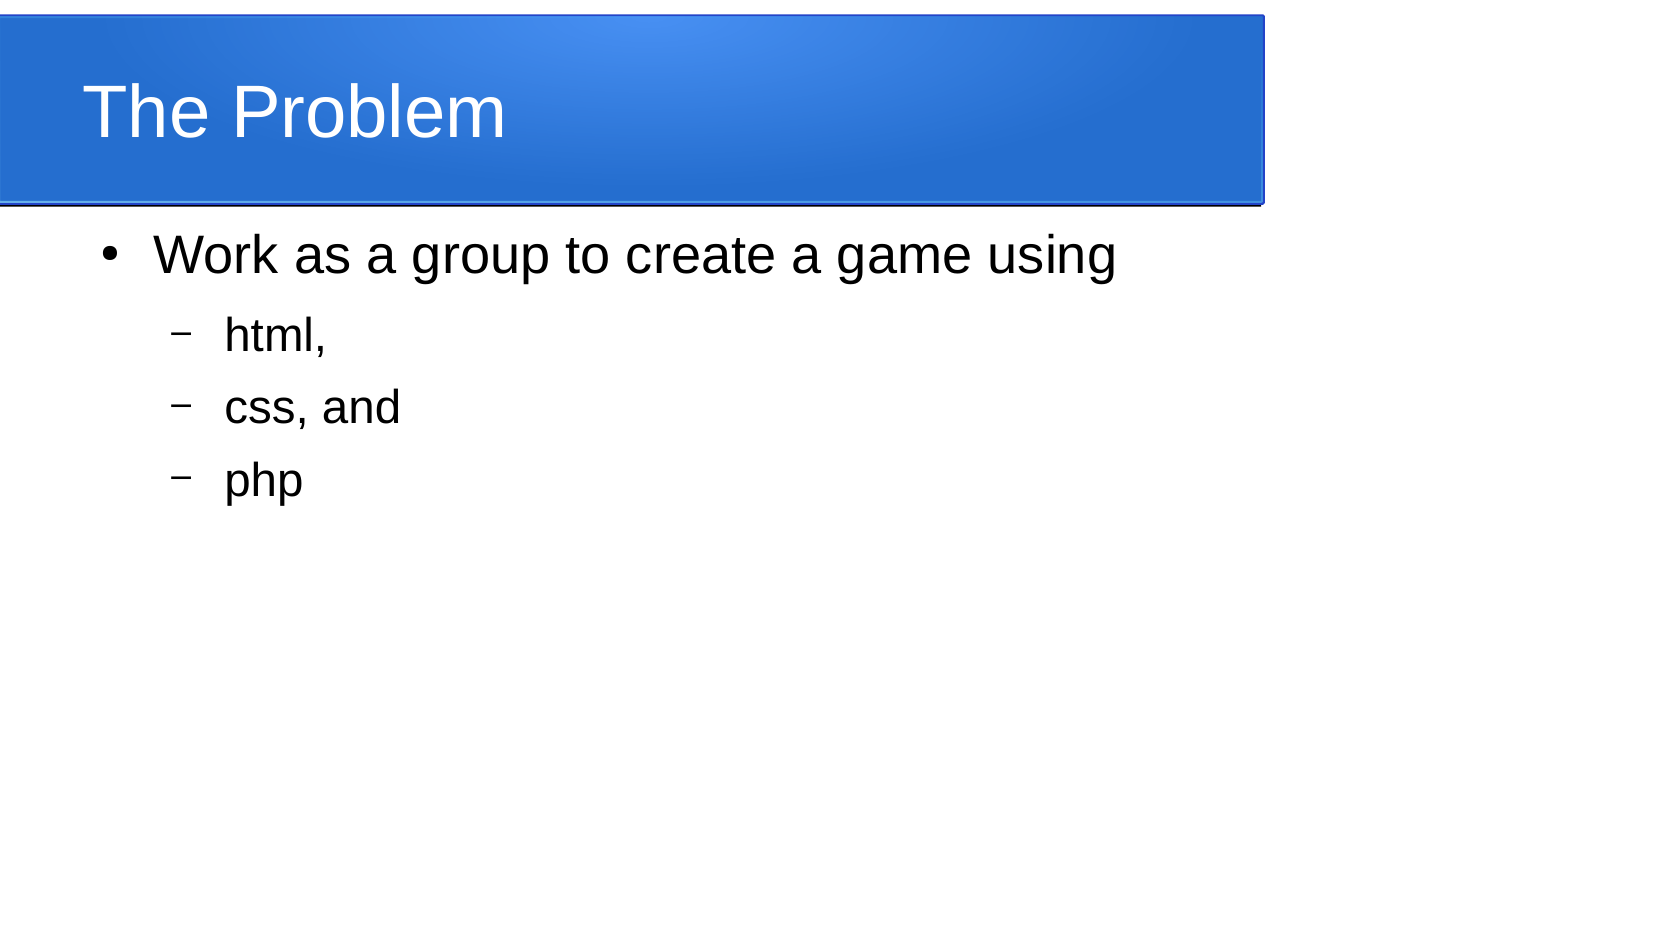

# The Problem
Work as a group to create a game using
html,
css, and
php